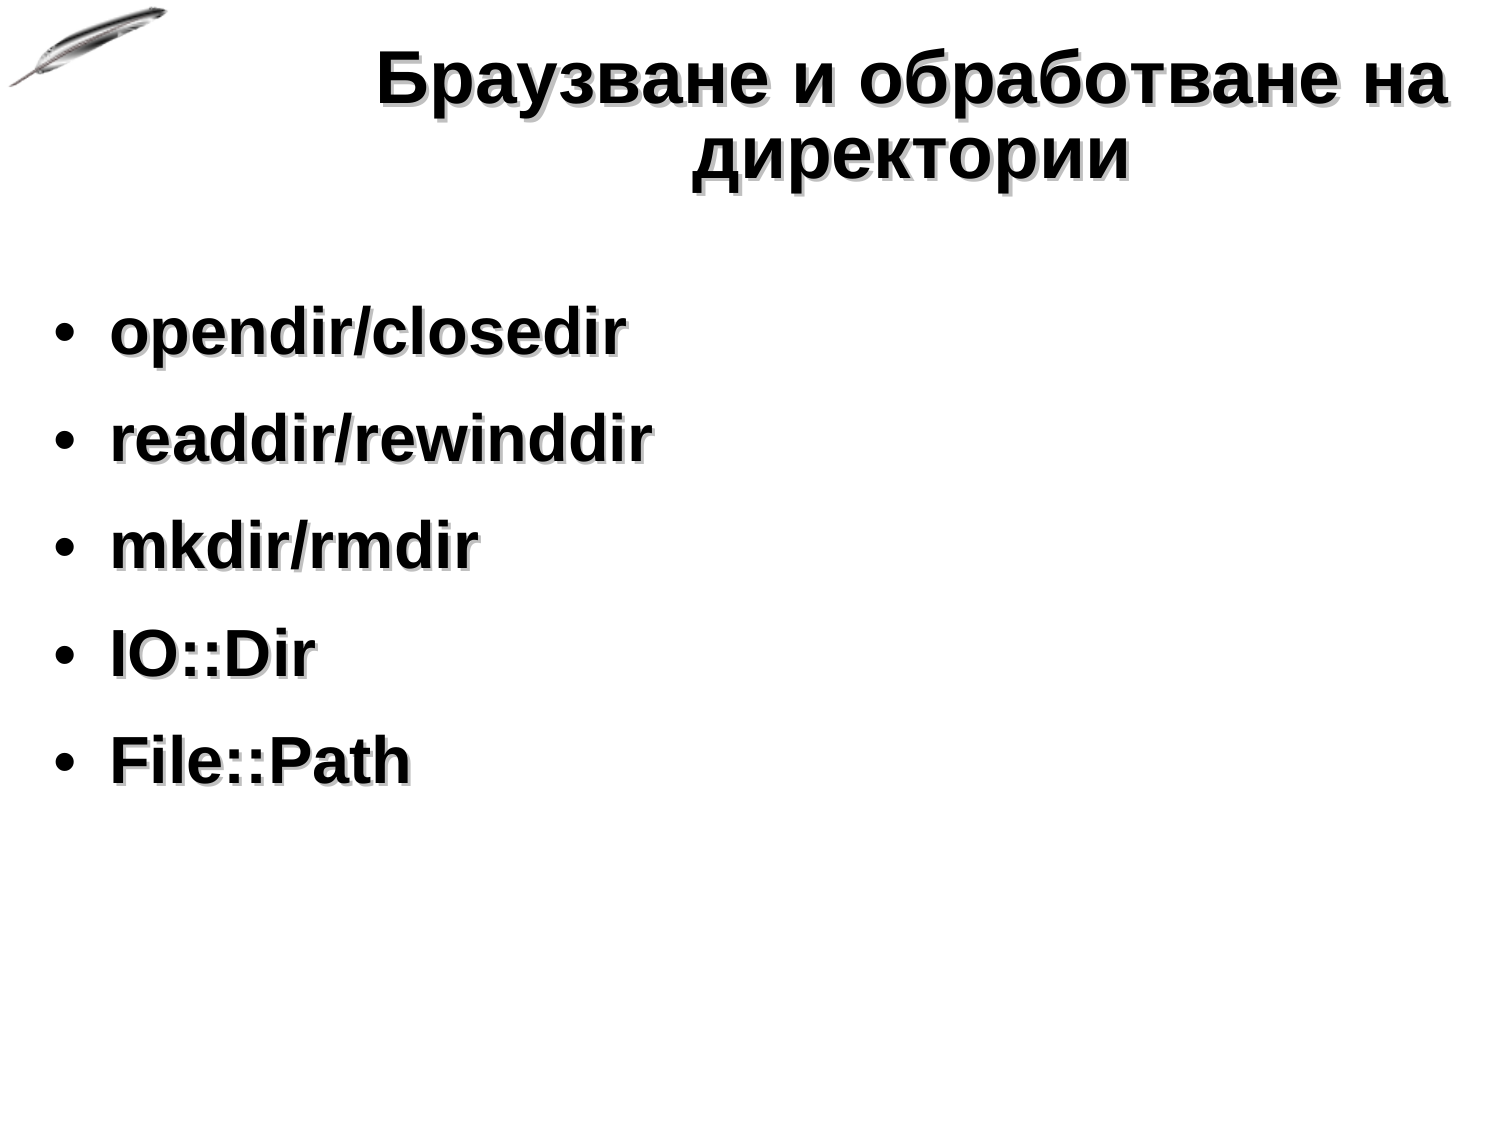

# Браузване и обработване на директории
opendir/closedir
readdir/rewinddir
mkdir/rmdir
IO::Dir
File::Path